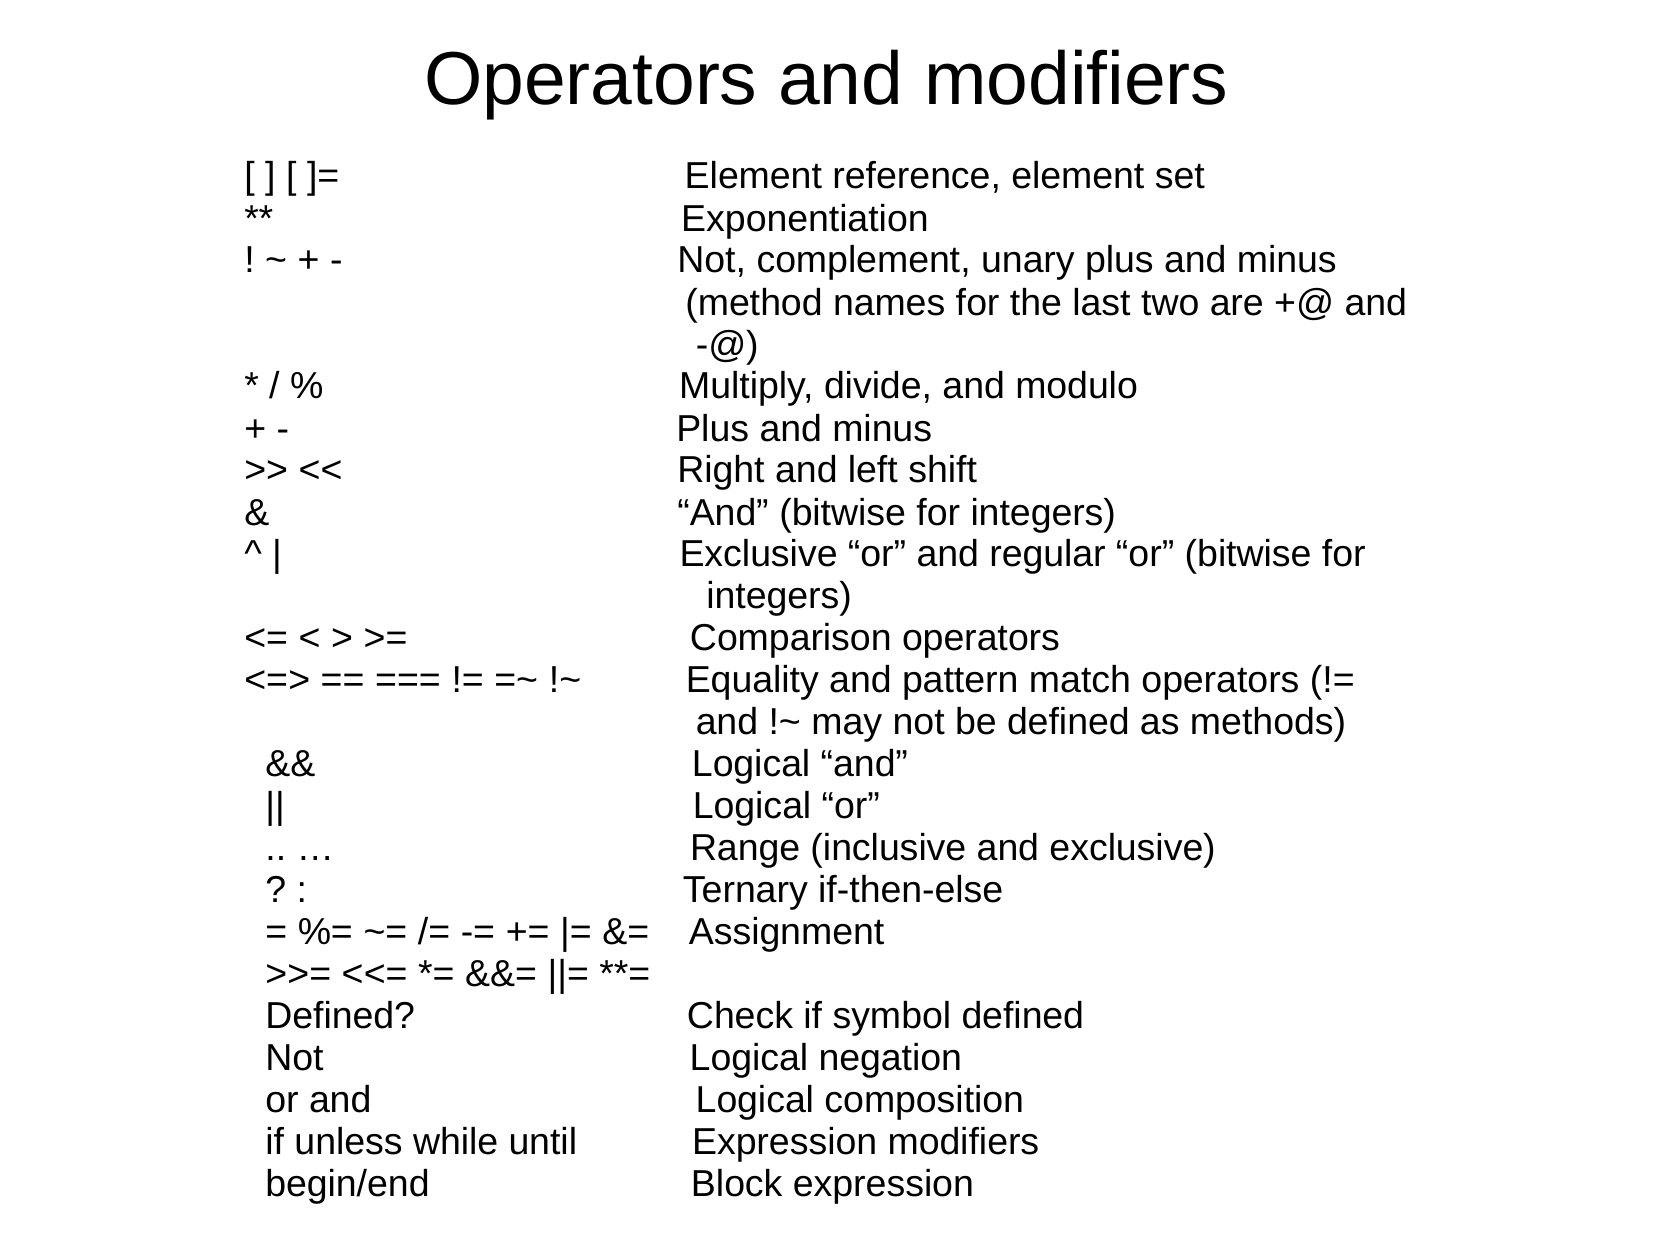

Operators and modifiers
 [ ] [ ]= Element reference, element set
 ** Exponentiation
 ! ~ + - Not, complement, unary plus and minus
 (method names for the last two are +@ and
 -@)
 * / % Multiply, divide, and modulo
 + - Plus and minus
 >> << Right and left shift
 & “And” (bitwise for integers)
 ^ | Exclusive “or” and regular “or” (bitwise for
 integers)
 <= < > >= Comparison operators
 <=> == === != =~ !~ Equality and pattern match operators (!=
 and !~ may not be defined as methods)
 && Logical “and”
 || Logical “or”
 .. … Range (inclusive and exclusive)
 ? : Ternary if-then-else
 = %= ~= /= -= += |= &= Assignment
 >>= <<= *= &&= ||= **=
 Defined? Check if symbol defined
 Not Logical negation
 or and Logical composition
 if unless while until Expression modifiers
 begin/end Block expression